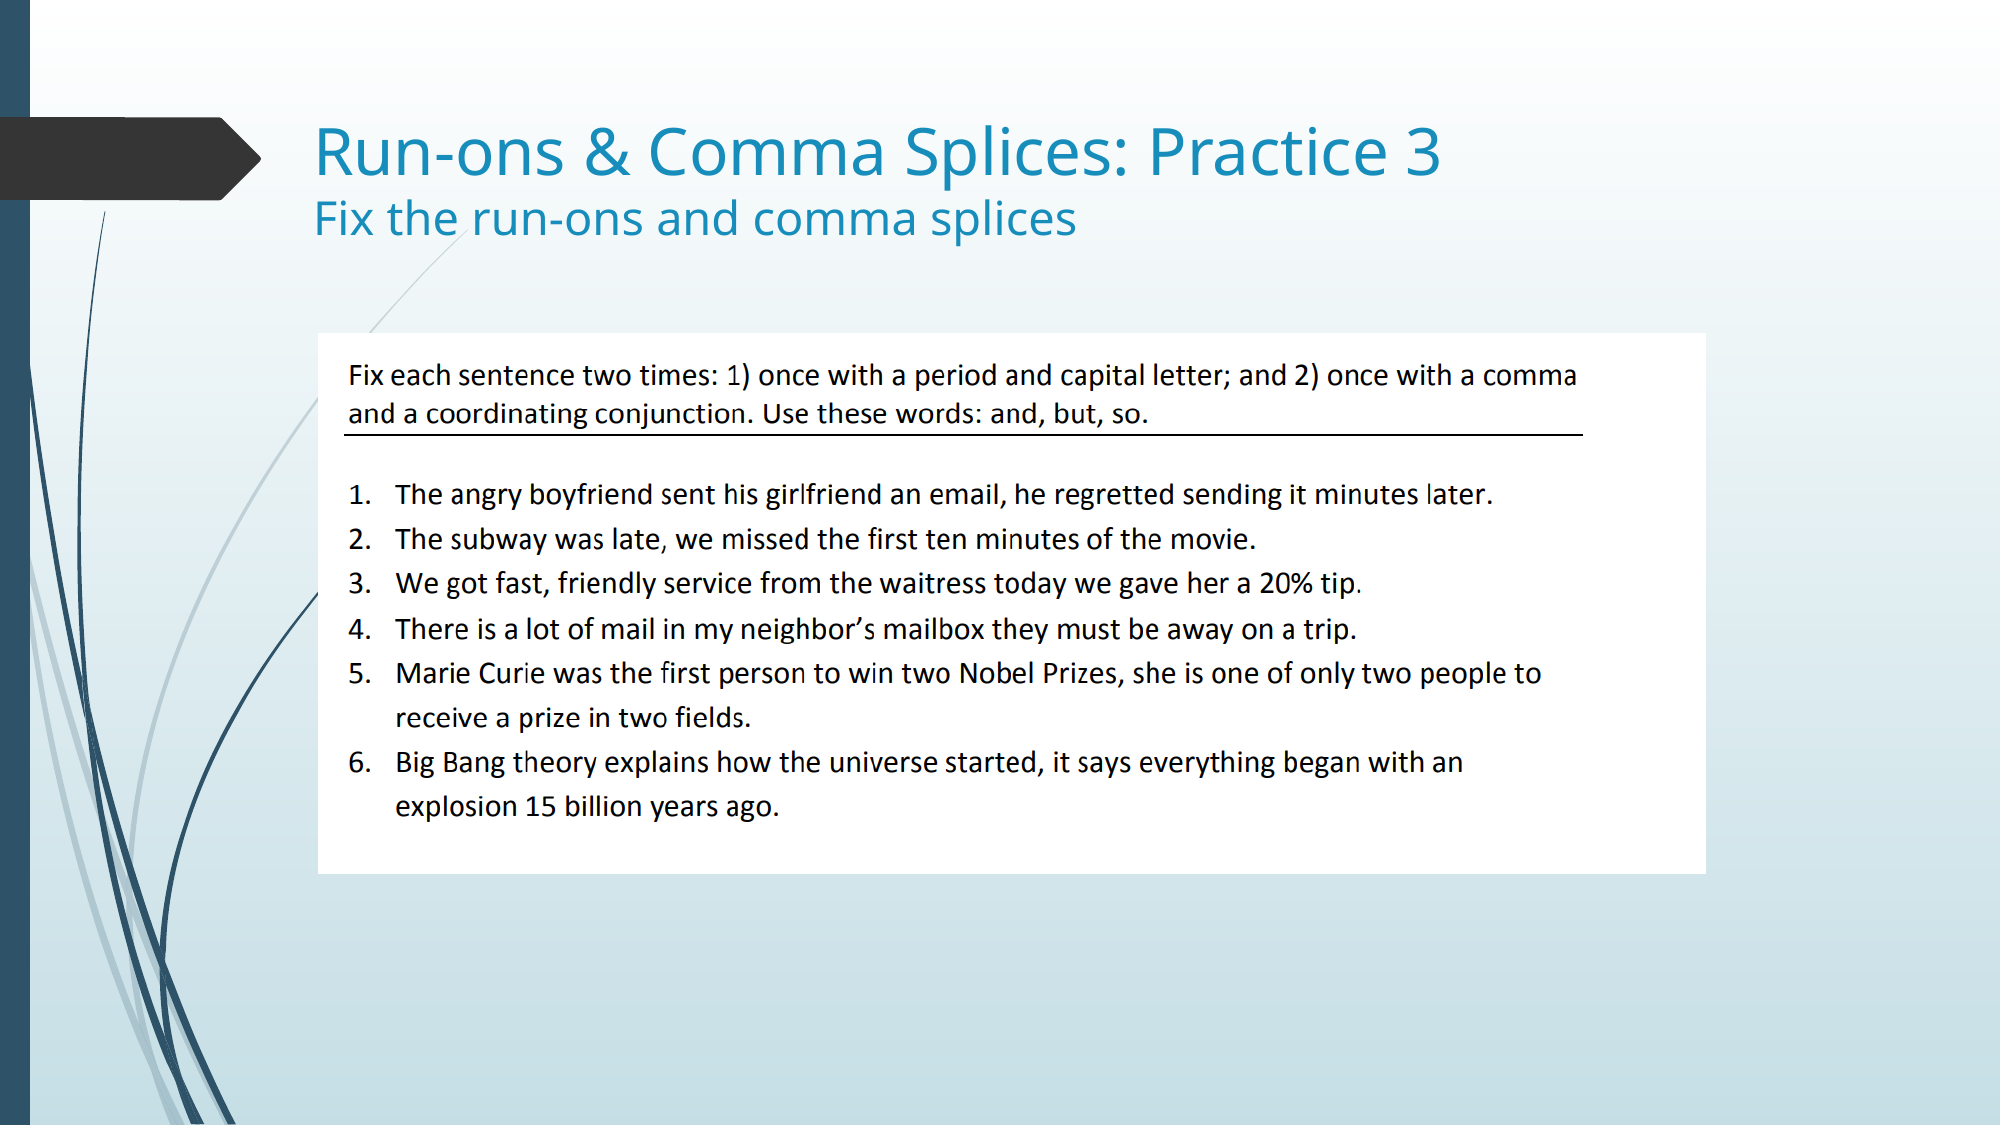

# Run-ons & Comma Splices: Practice 3 Fix the run-ons and comma splices